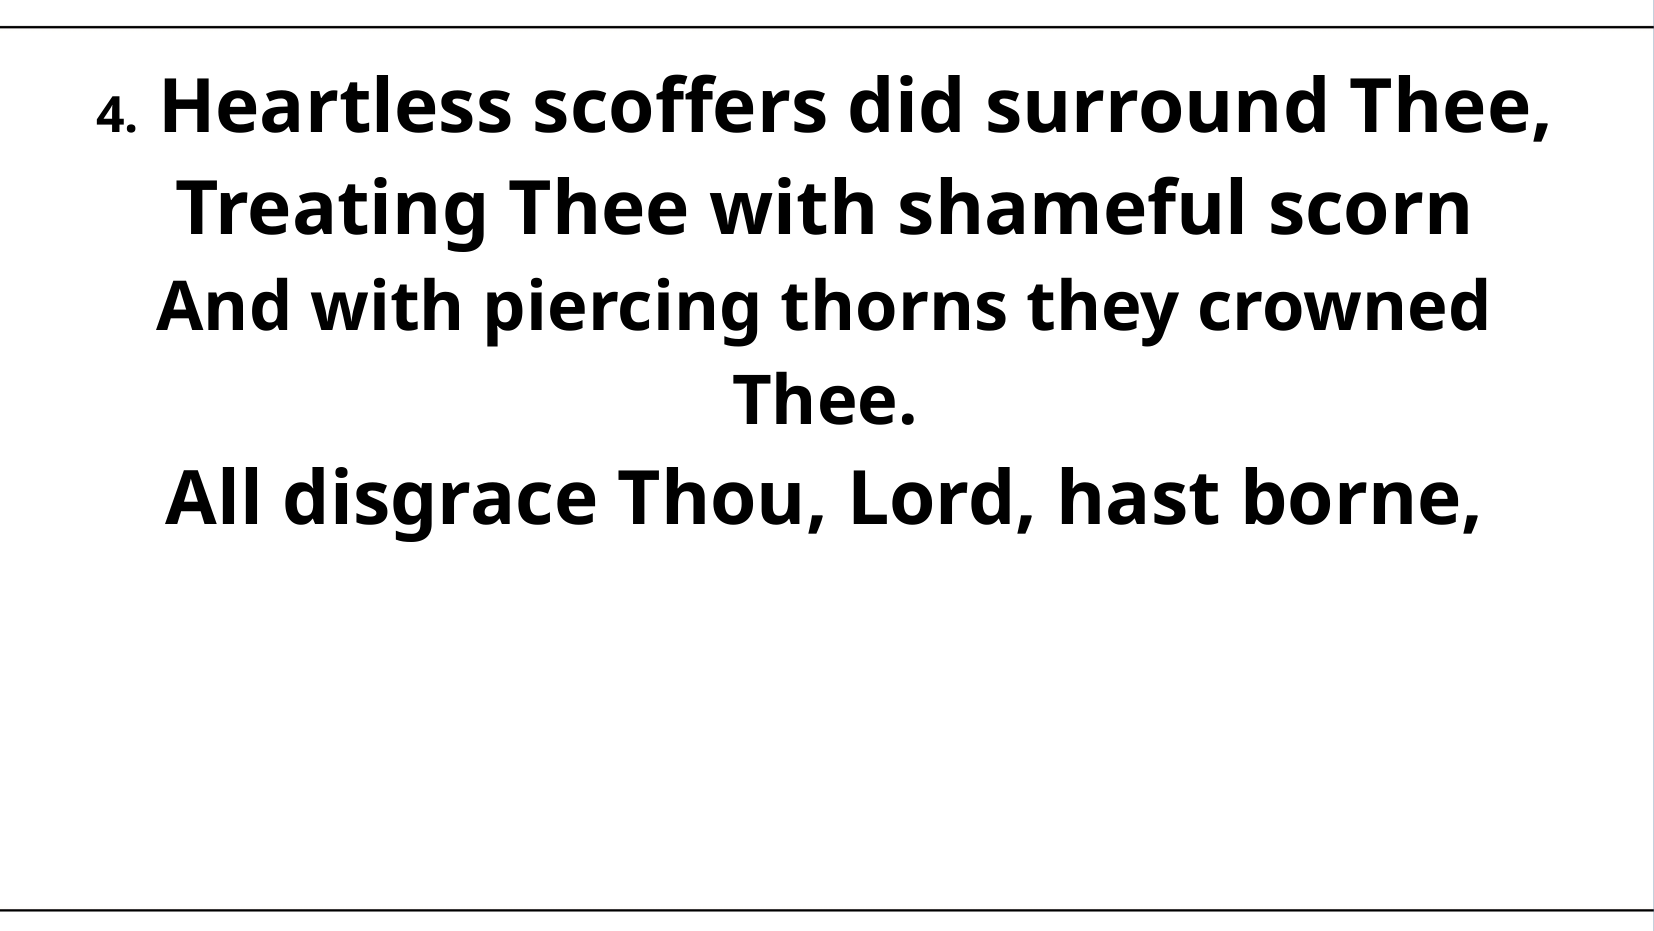

4. Heartless scoffers did surround Thee,
Treating Thee with shameful scorn
And with piercing thorns they crowned Thee.
All disgrace Thou, Lord, hast borne,